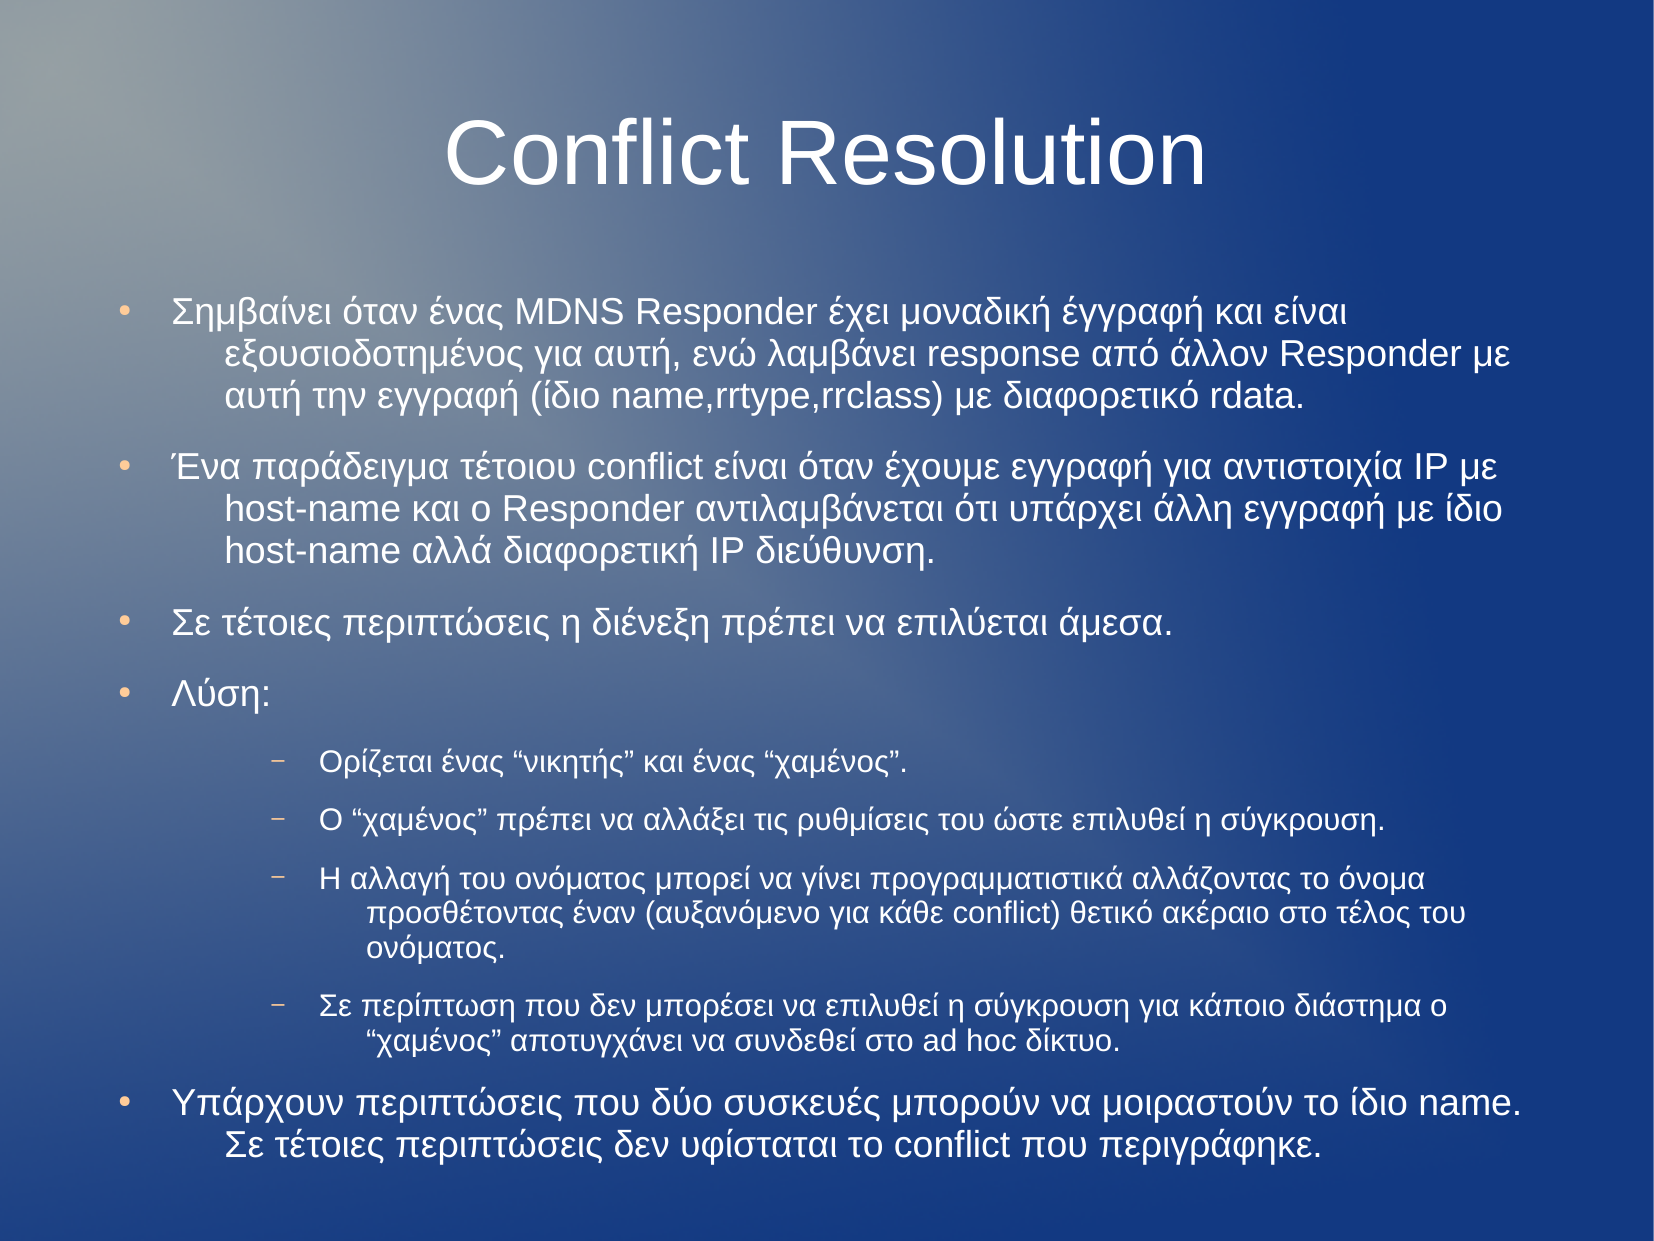

# Conflict Resolution
Σημβαίνει όταν ένας MDNS Responder έχει μοναδική έγγραφή και είναι εξουσιοδοτημένος για αυτή, ενώ λαμβάνει response από άλλον Responder με αυτή την εγγραφή (ίδιο name,rrtype,rrclass) με διαφορετικό rdata.
Ένα παράδειγμα τέτοιου conflict είναι όταν έχουμε εγγραφή για αντιστοιχία IP με host-name και ο Responder αντιλαμβάνεται ότι υπάρχει άλλη εγγραφή με ίδιο host-name αλλά διαφορετική IP διεύθυνση.
Σε τέτοιες περιπτώσεις η διένεξη πρέπει να επιλύεται άμεσα.
Λύση:
Ορίζεται ένας “νικητής” και ένας “χαμένος”.
Ο “χαμένος” πρέπει να αλλάξει τις ρυθμίσεις του ώστε επιλυθεί η σύγκρουση.
Η αλλαγή του ονόματος μπορεί να γίνει προγραμματιστικά αλλάζοντας το όνομα προσθέτοντας έναν (αυξανόμενο για κάθε conflict) θετικό ακέραιο στο τέλος του ονόματος.
Σε περίπτωση που δεν μπορέσει να επιλυθεί η σύγκρουση για κάποιο διάστημα ο “χαμένος” αποτυγχάνει να συνδεθεί στο ad hoc δίκτυο.
Υπάρχουν περιπτώσεις που δύο συσκευές μπορούν να μοιραστούν το ίδιο name. Σε τέτοιες περιπτώσεις δεν υφίσταται το conflict που περιγράφηκε.